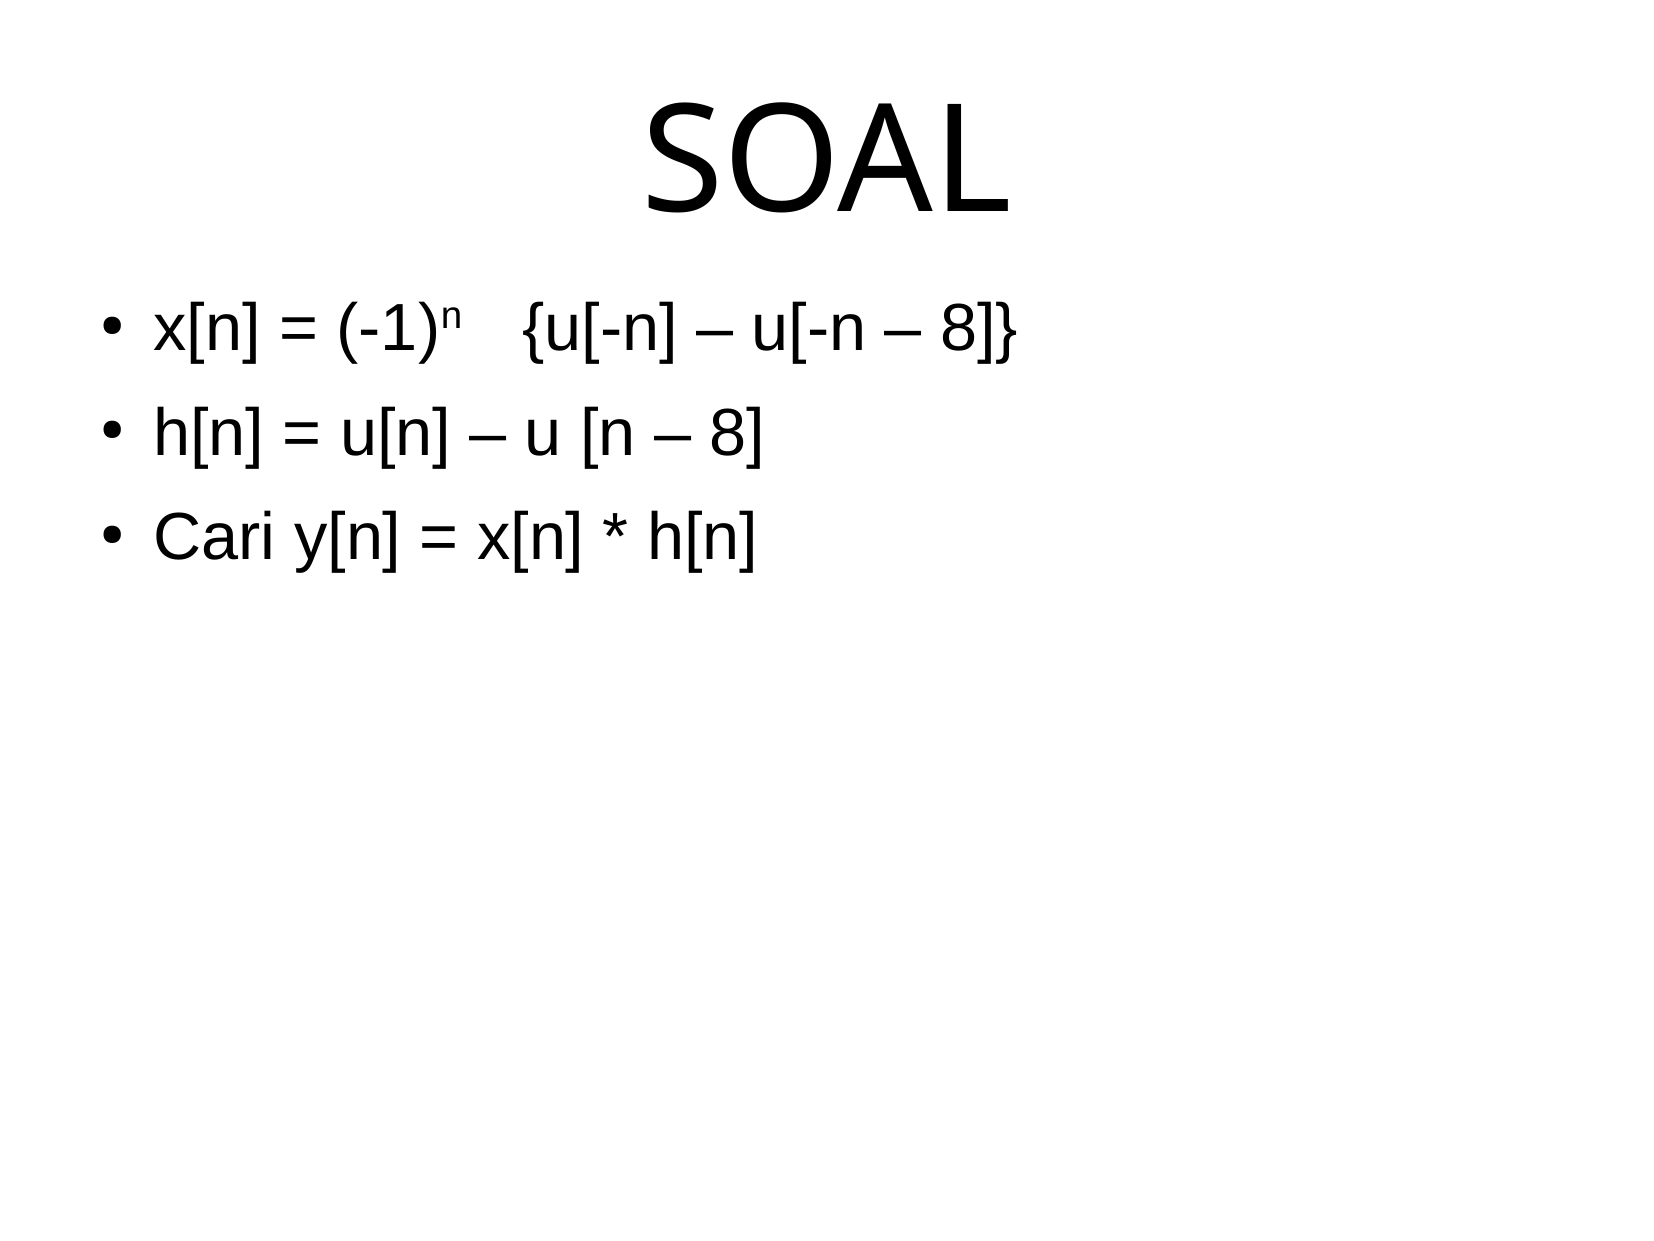

# SOAL
x[n] = (-1)n 	{u[-n] – u[-n – 8]}
h[n] = u[n] – u [n – 8]
Cari y[n] = x[n] * h[n]